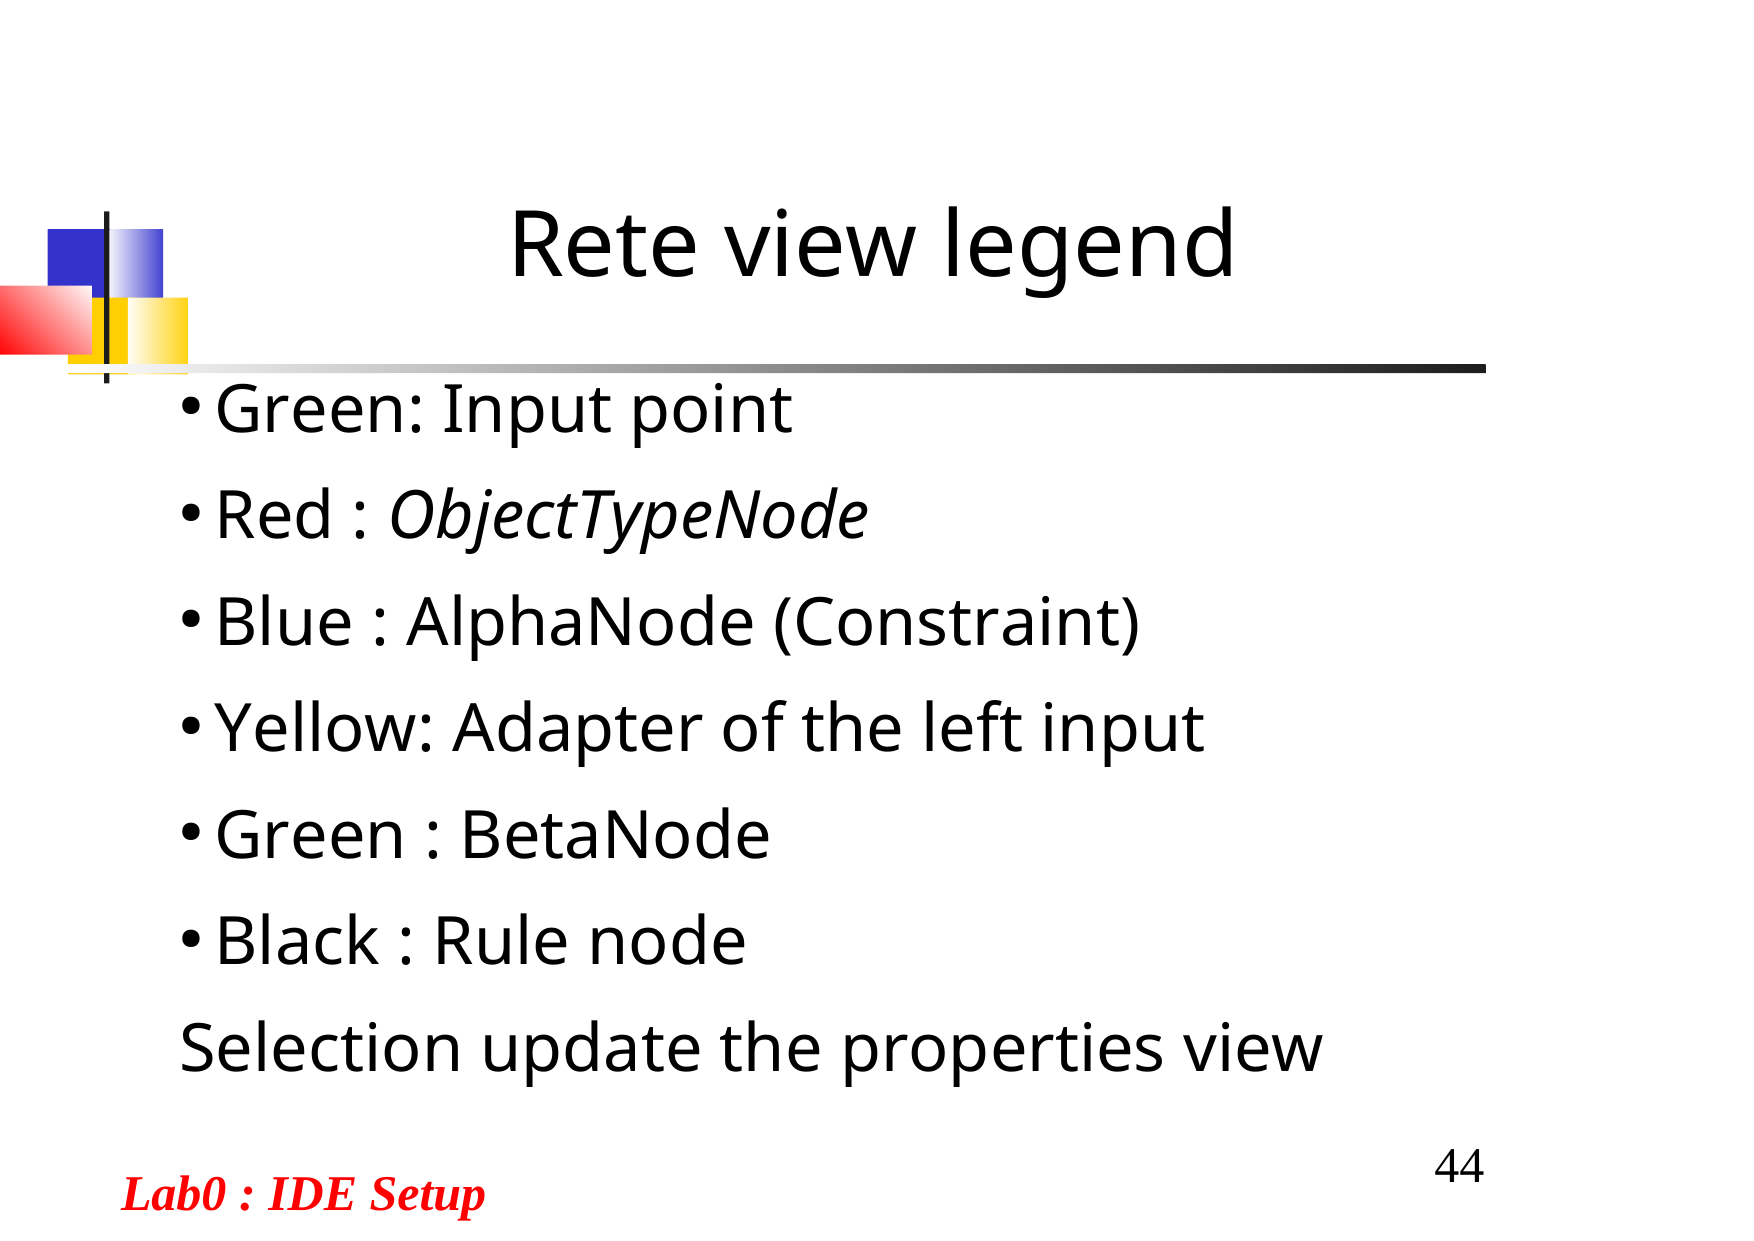

# Rete view legend
Green: Input point
Red : ObjectTypeNode
Blue : AlphaNode (Constraint)
Yellow: Adapter of the left input
Green : BetaNode
Black : Rule node
Selection update the properties view
Lab0 : IDE Setup